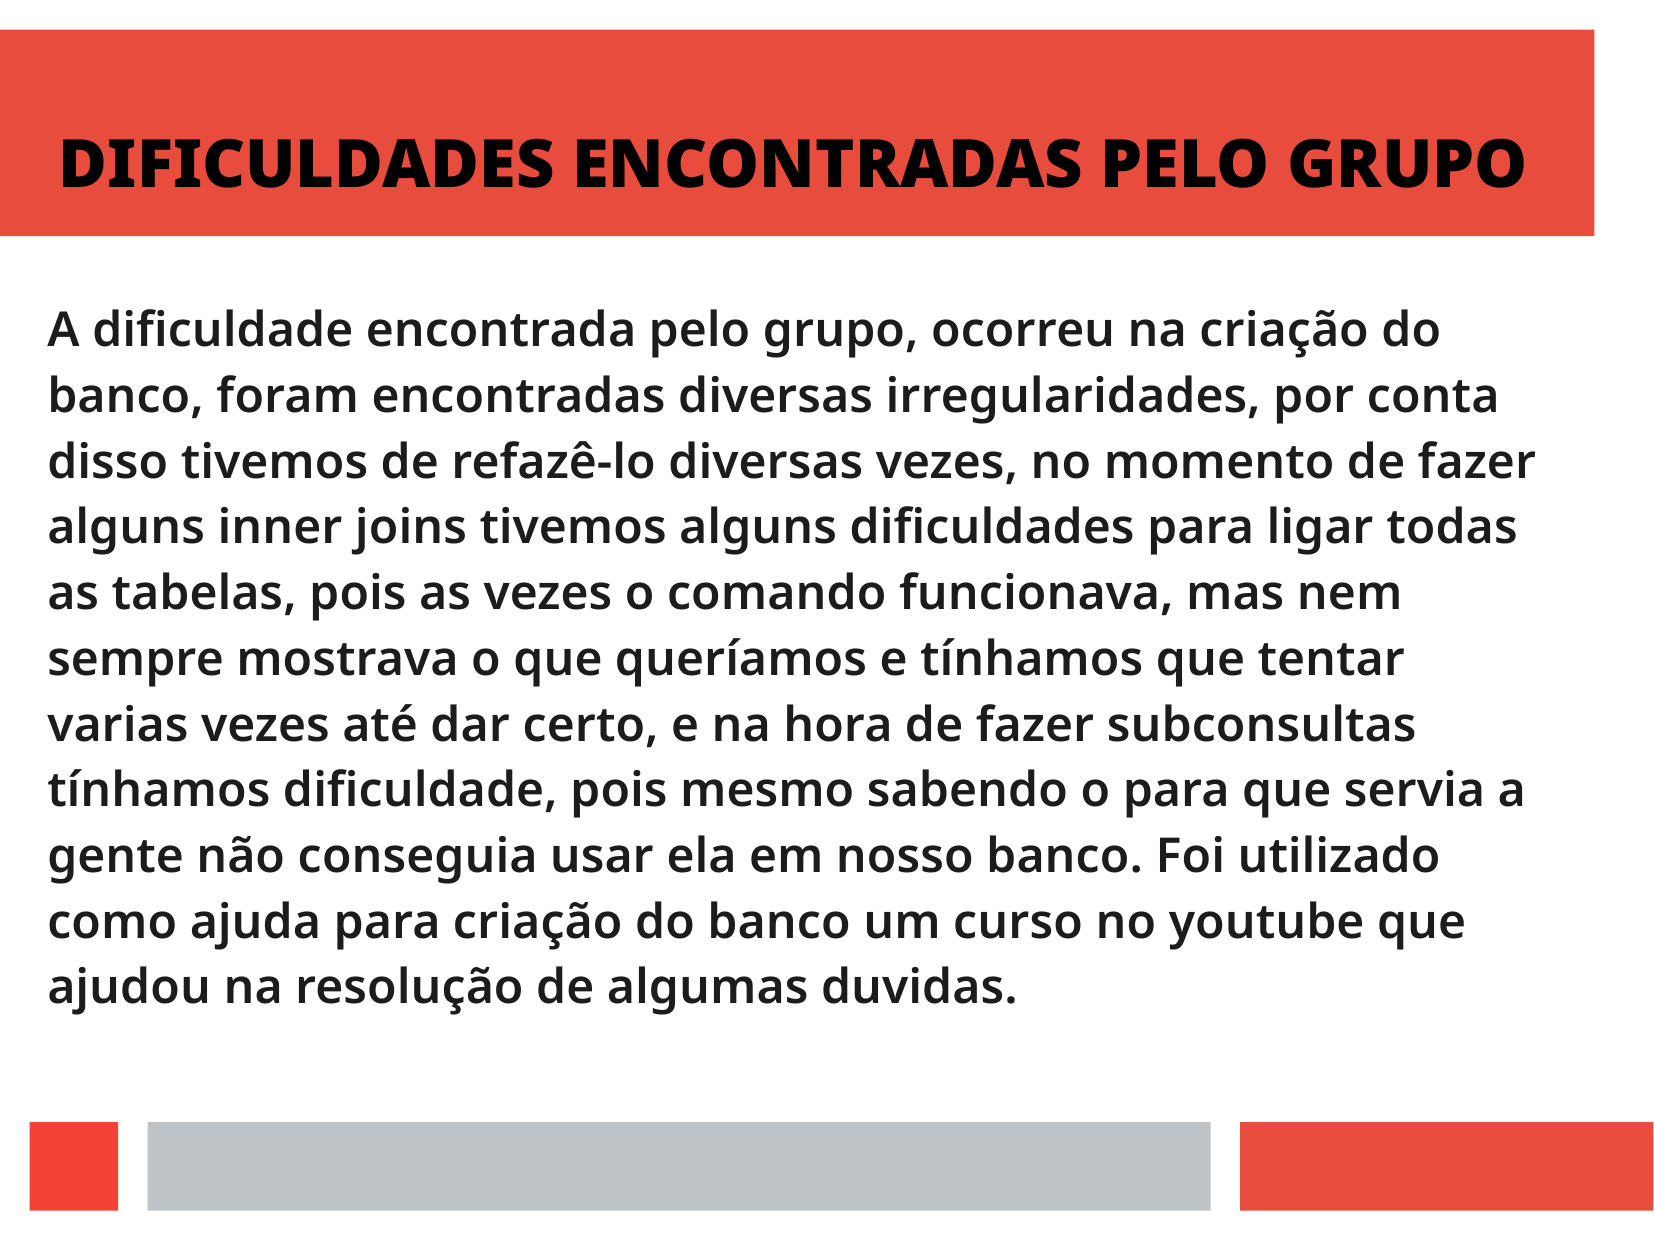

# DIFICULDADES ENCONTRADAS PELO GRUPO
A dificuldade encontrada pelo grupo, ocorreu na criação do banco, foram encontradas diversas irregularidades, por conta disso tivemos de refazê-lo diversas vezes, no momento de fazer alguns inner joins tivemos alguns dificuldades para ligar todas as tabelas, pois as vezes o comando funcionava, mas nem sempre mostrava o que queríamos e tínhamos que tentar varias vezes até dar certo, e na hora de fazer subconsultas tínhamos dificuldade, pois mesmo sabendo o para que servia a gente não conseguia usar ela em nosso banco. Foi utilizado como ajuda para criação do banco um curso no youtube que ajudou na resolução de algumas duvidas.